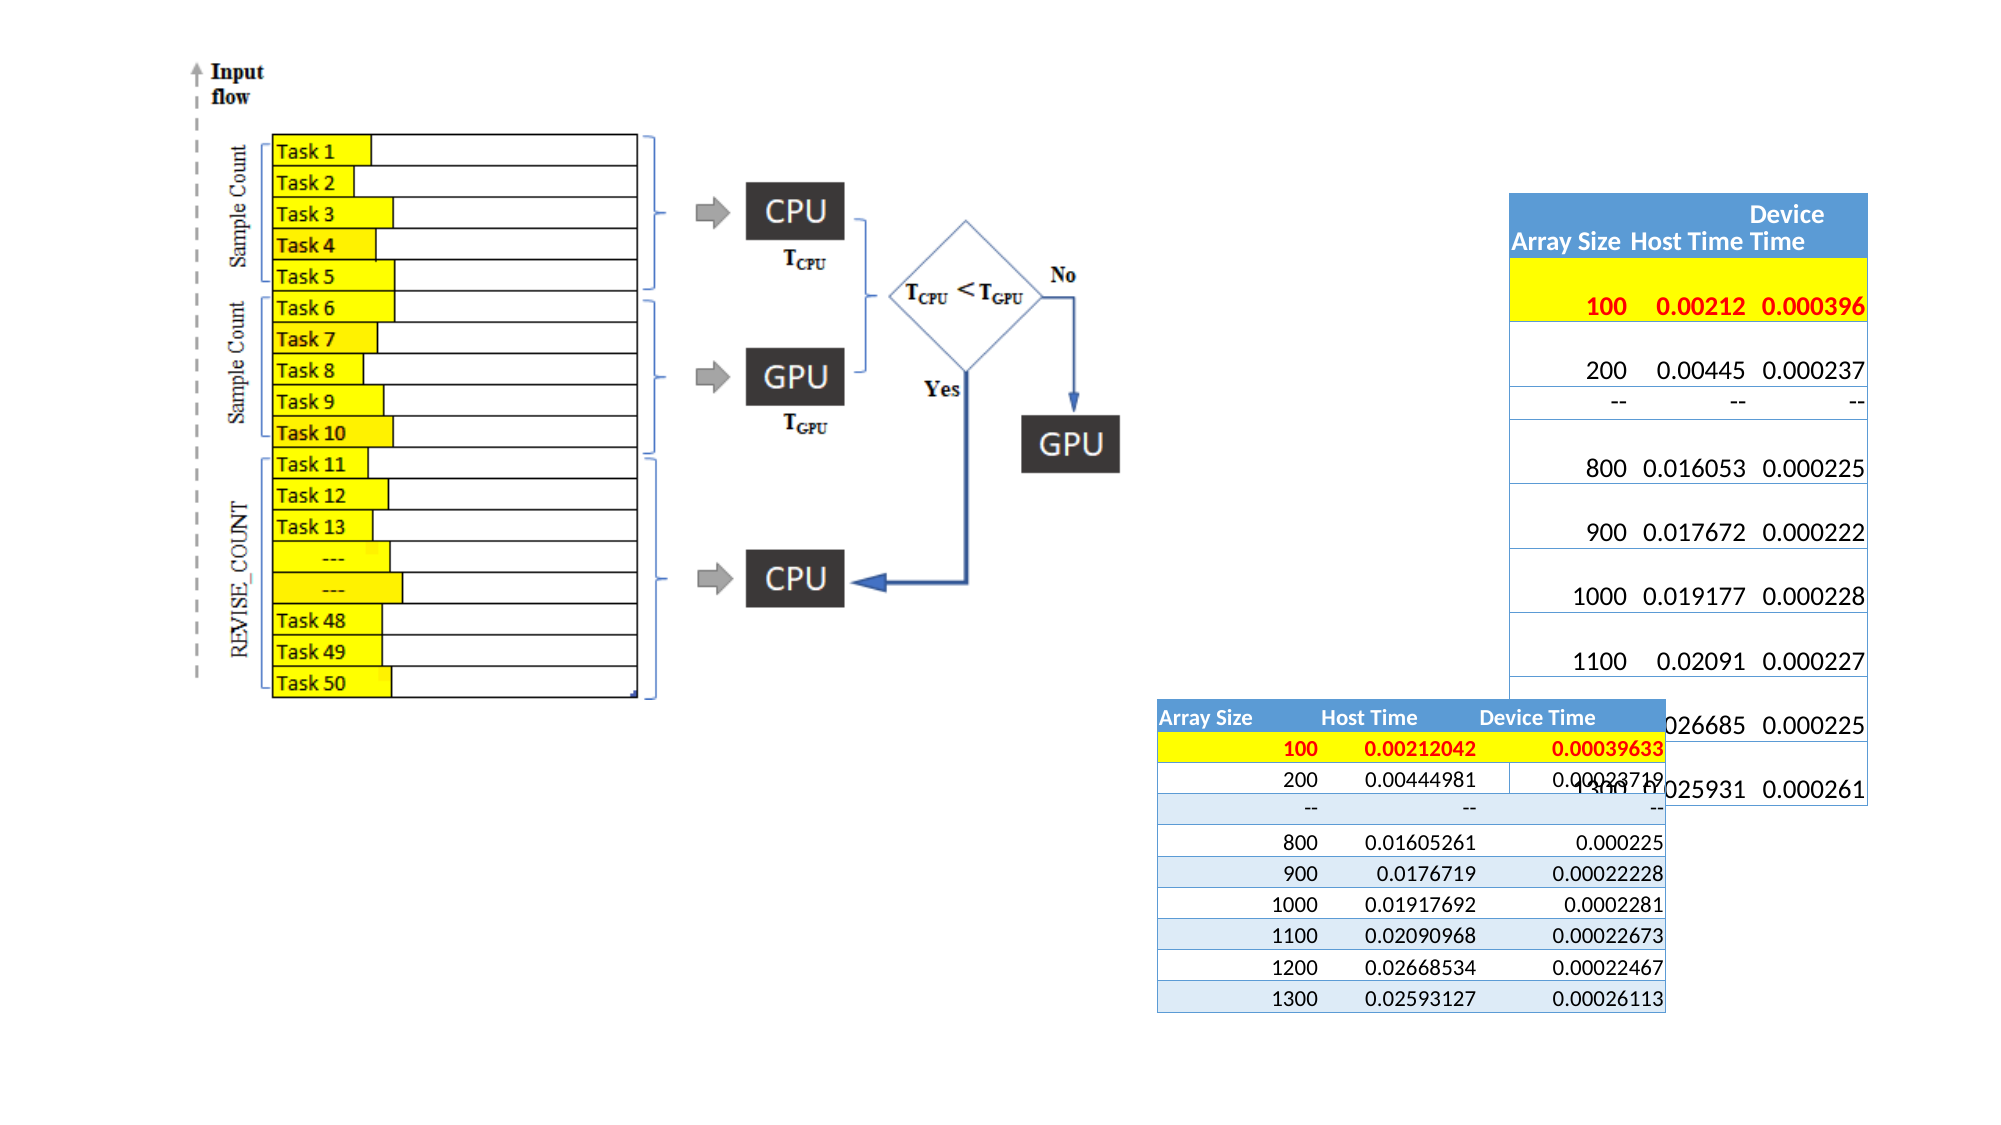

| Array Size | Host Time | Device Time |
| --- | --- | --- |
| 100 | 0.00212 | 0.000396 |
| 200 | 0.00445 | 0.000237 |
| -- | -- | -- |
| 800 | 0.016053 | 0.000225 |
| 900 | 0.017672 | 0.000222 |
| 1000 | 0.019177 | 0.000228 |
| 1100 | 0.02091 | 0.000227 |
| 1200 | 0.026685 | 0.000225 |
| 1300 | 0.025931 | 0.000261 |
| Array Size | Host Time | Device Time |
| --- | --- | --- |
| 100 | 0.00212042 | 0.00039633 |
| 200 | 0.00444981 | 0.00023719 |
| -- | -- | -- |
| 800 | 0.01605261 | 0.000225 |
| 900 | 0.0176719 | 0.00022228 |
| 1000 | 0.01917692 | 0.0002281 |
| 1100 | 0.02090968 | 0.00022673 |
| 1200 | 0.02668534 | 0.00022467 |
| 1300 | 0.02593127 | 0.00026113 |